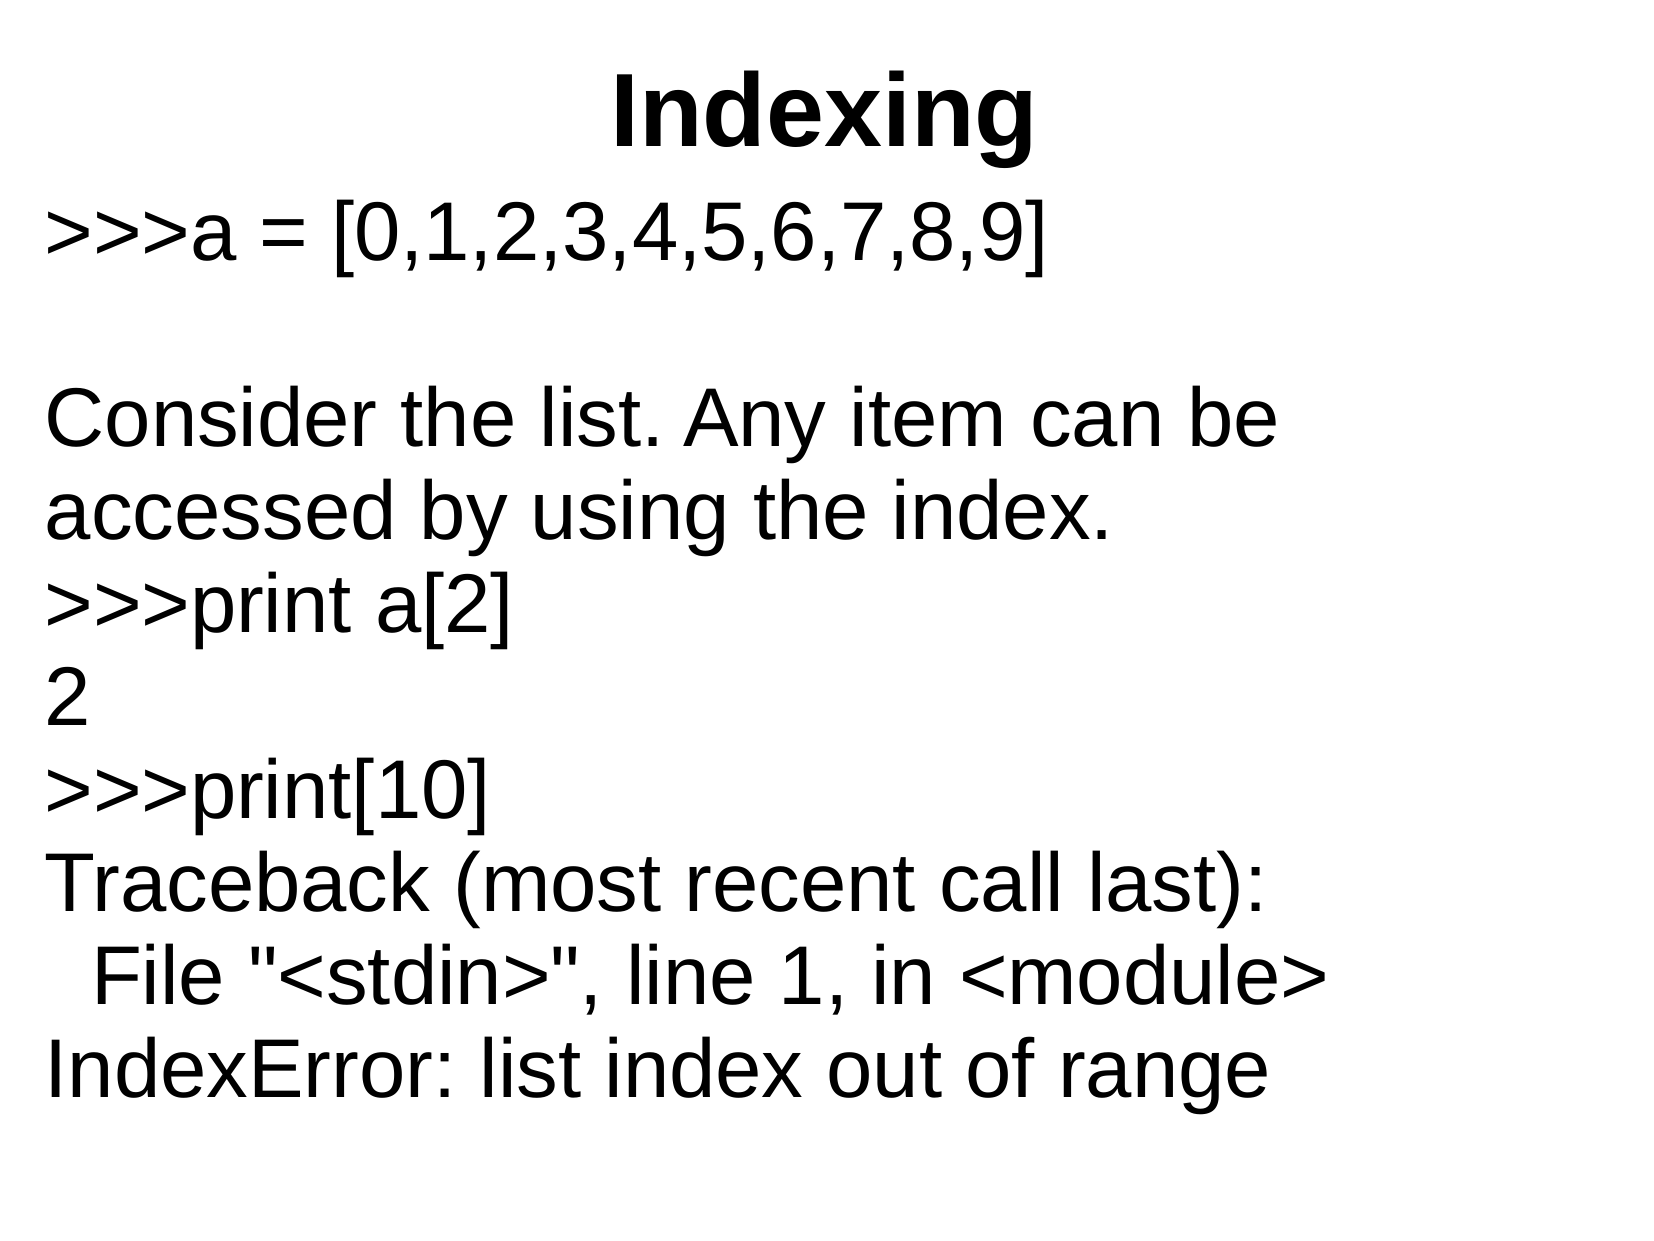

Indexing
>>>a = [0,1,2,3,4,5,6,7,8,9]
Consider the list. Any item can be accessed by using the index.
>>>print a[2]
2
>>>print[10]
Traceback (most recent call last):
 File "<stdin>", line 1, in <module>
IndexError: list index out of range